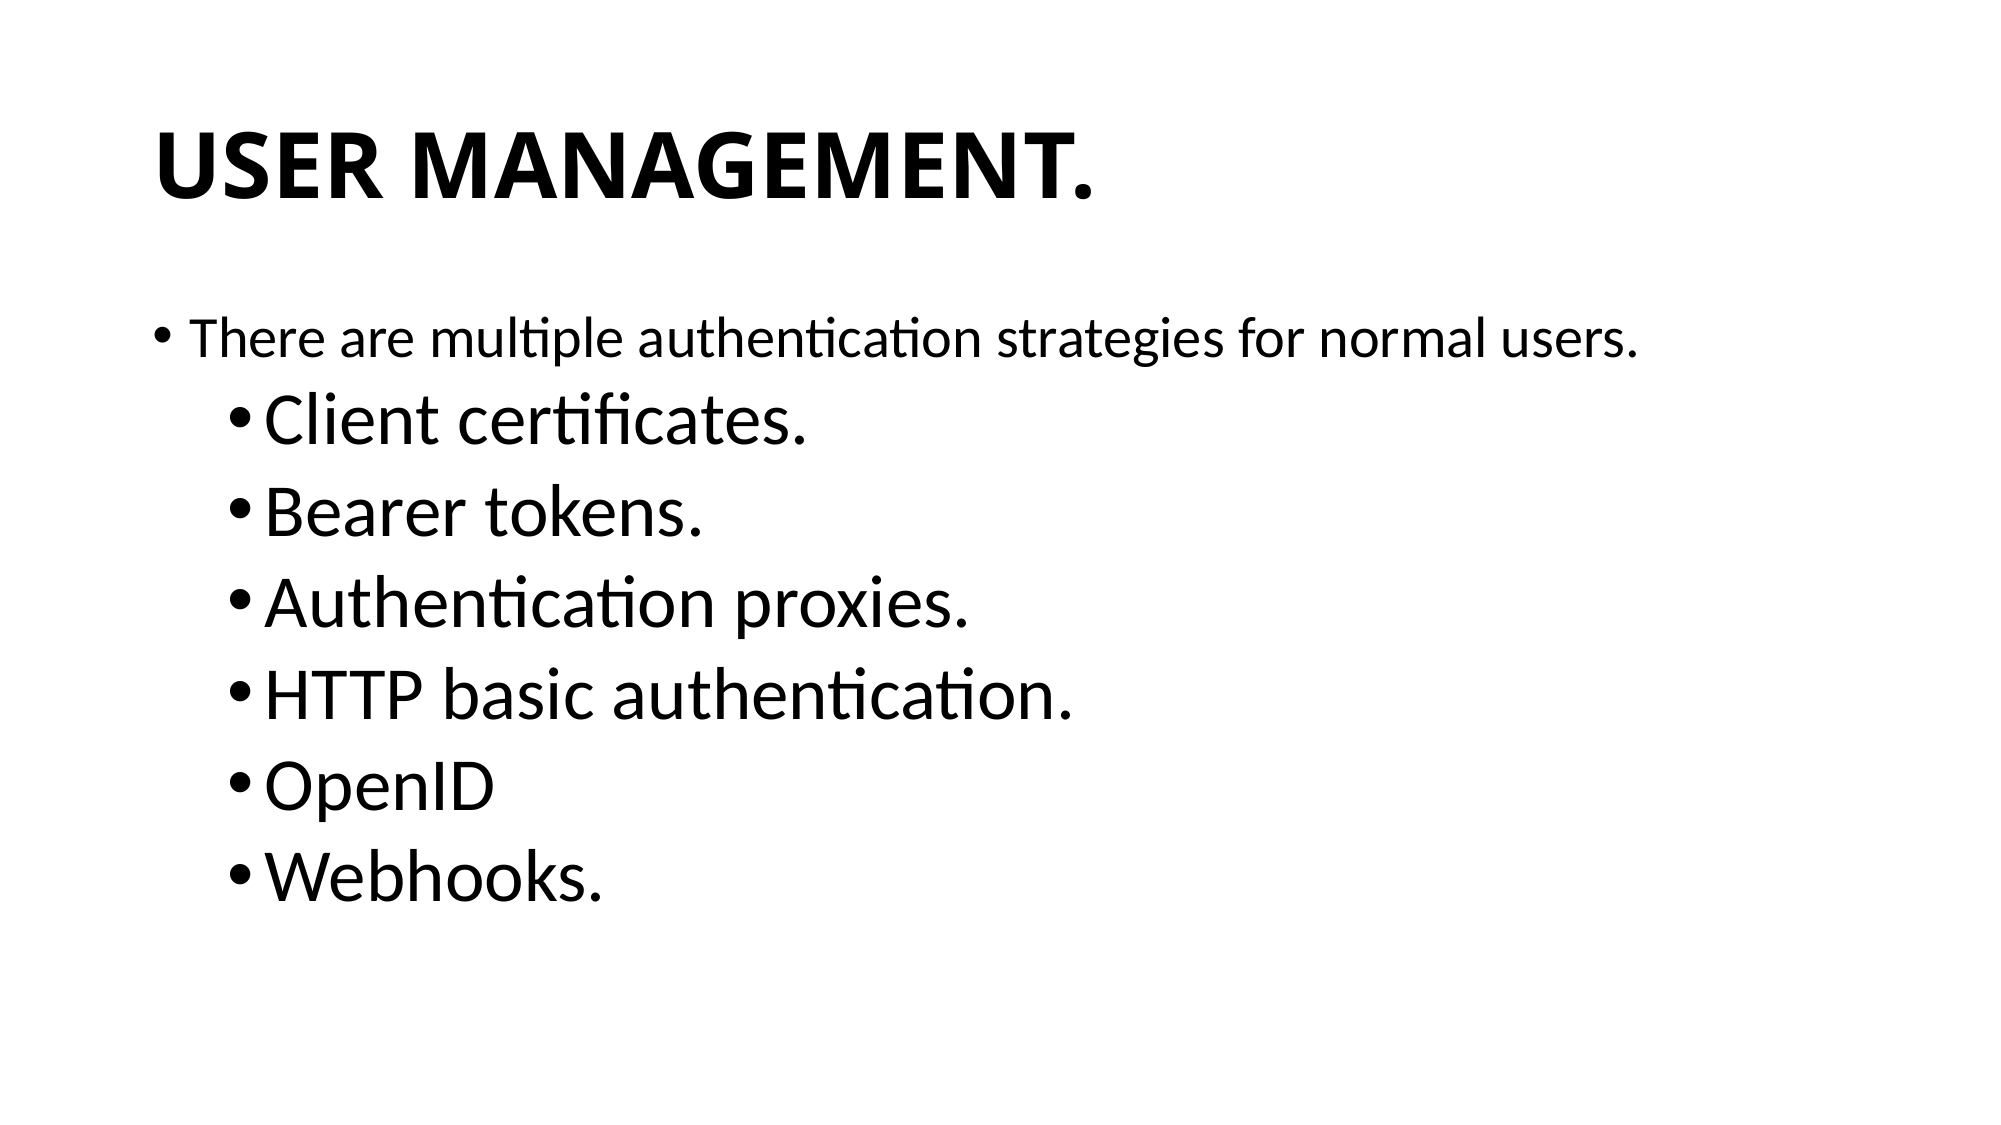

# USER MANAGEMENT.
There are multiple authentication strategies for normal users.
Client certificates.
Bearer tokens.
Authentication proxies.
HTTP basic authentication.
OpenID
Webhooks.